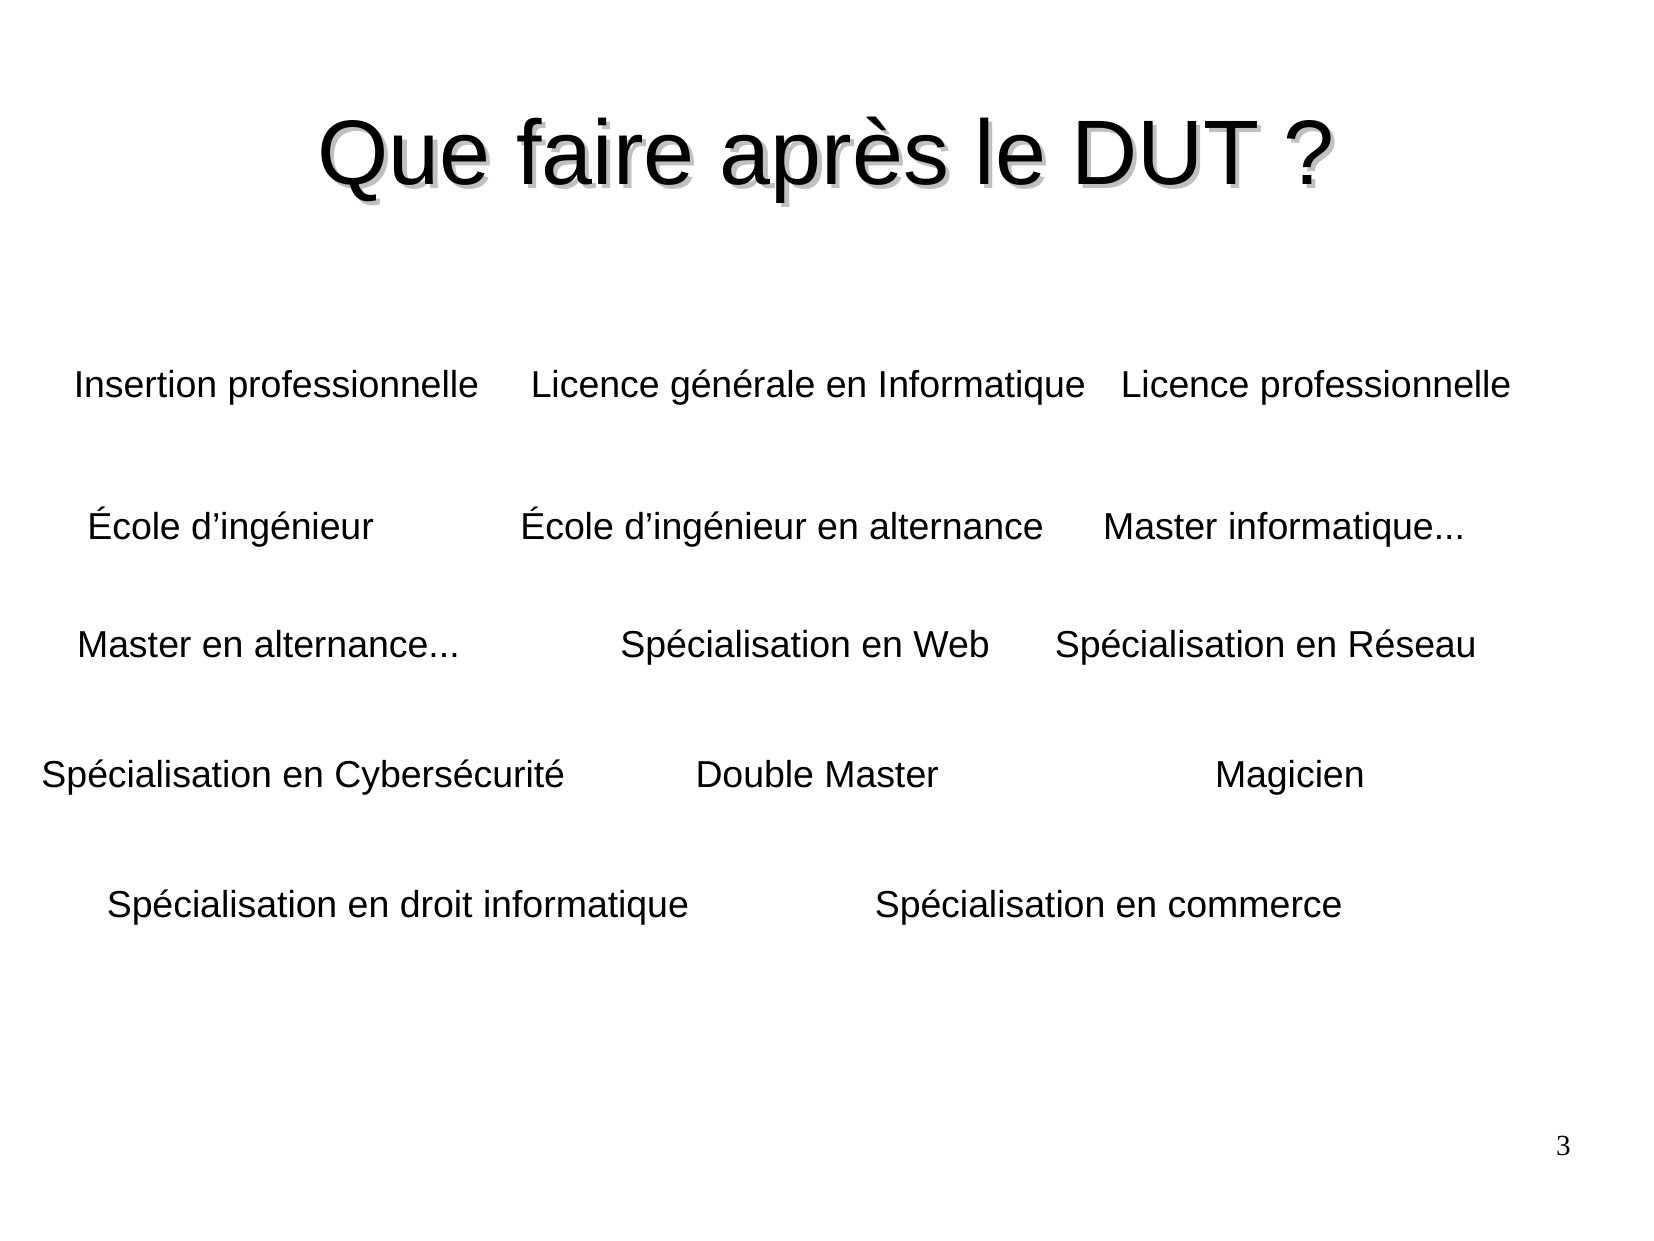

# Que faire après le DUT ?
Insertion professionnelle
Licence générale en Informatique
Licence professionnelle
École d’ingénieur
École d’ingénieur en alternance
Master informatique...
Master en alternance...
Spécialisation en Web
Spécialisation en Réseau
Spécialisation en Cybersécurité
Double Master
Magicien
Spécialisation en droit informatique
Spécialisation en commerce
3